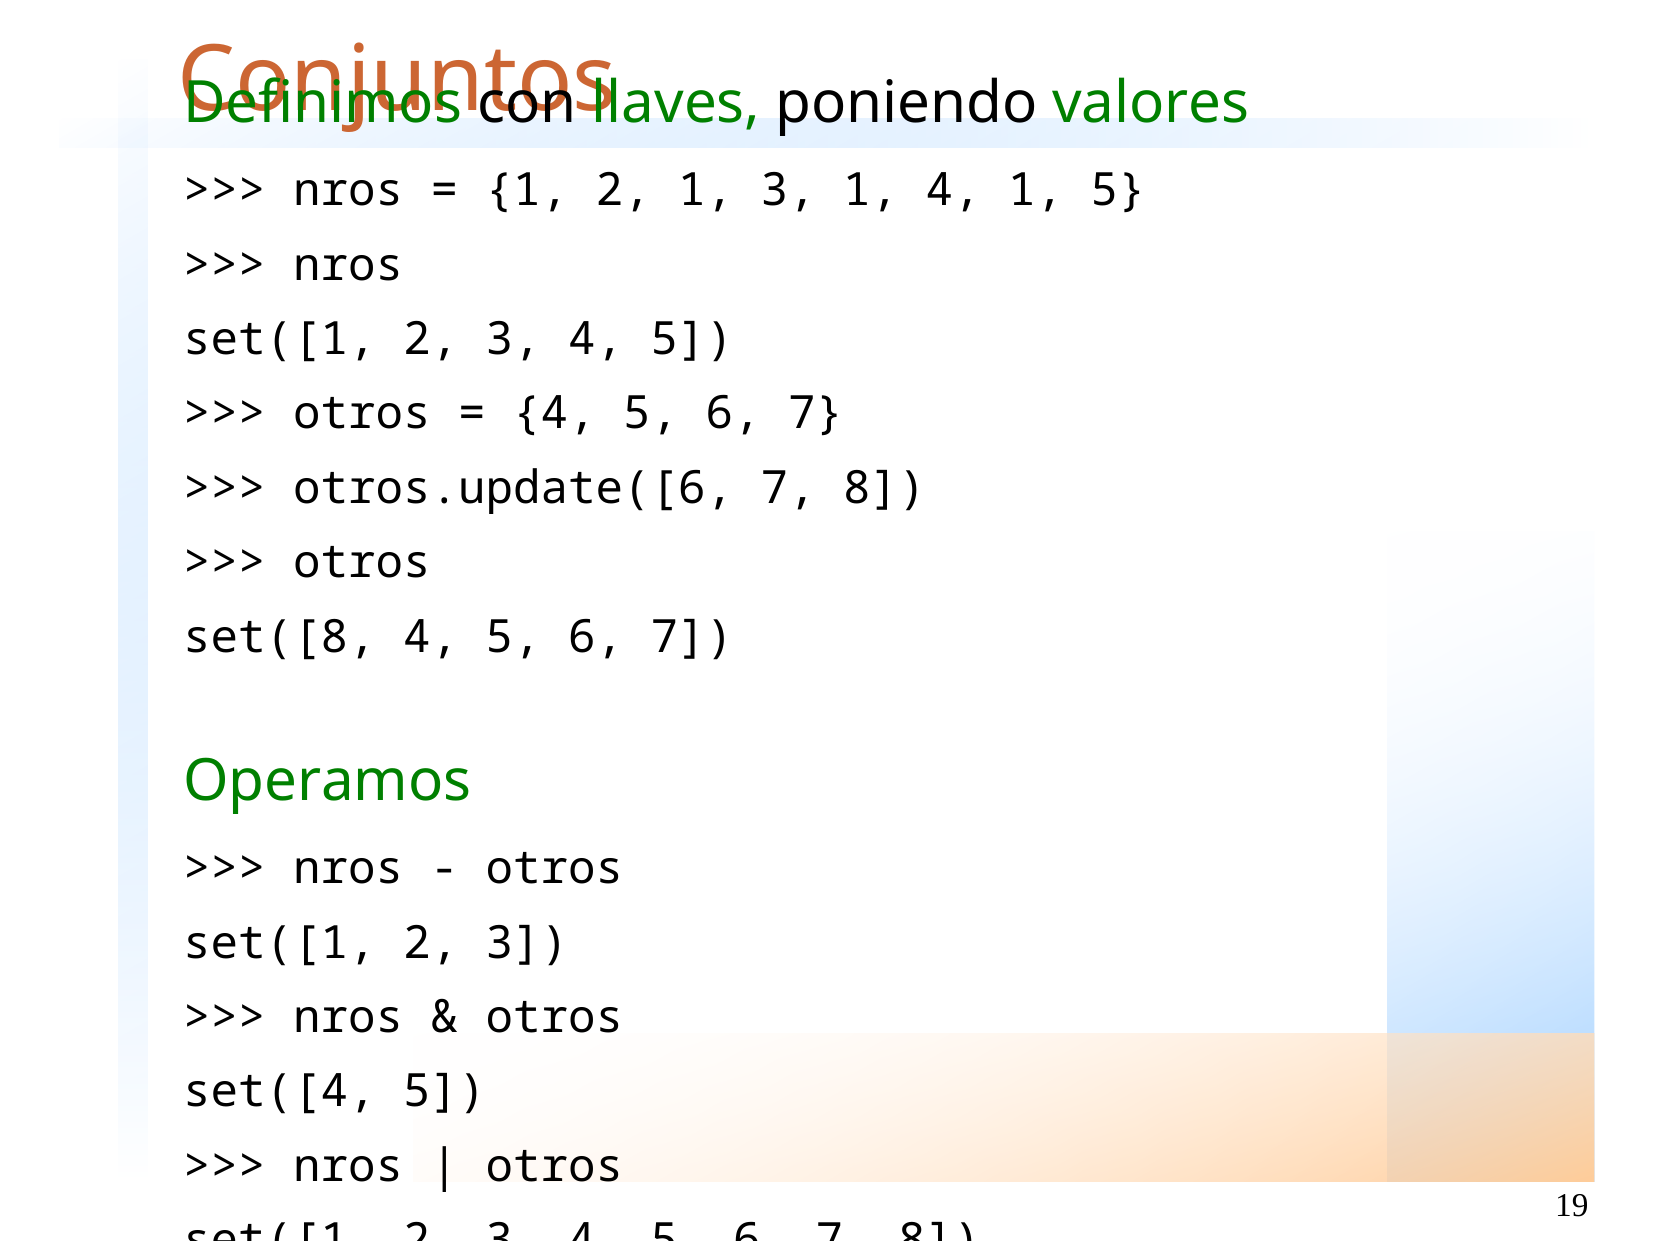

# Conjuntos
Definimos con llaves, poniendo valores
>>> nros = {1, 2, 1, 3, 1, 4, 1, 5}
>>> nros
set([1, 2, 3, 4, 5])
>>> otros = {4, 5, 6, 7}
>>> otros.update([6, 7, 8])
>>> otros
set([8, 4, 5, 6, 7])
Operamos
>>> nros - otros
set([1, 2, 3])
>>> nros & otros
set([4, 5])
>>> nros | otros
set([1, 2, 3, 4, 5, 6, 7, 8])